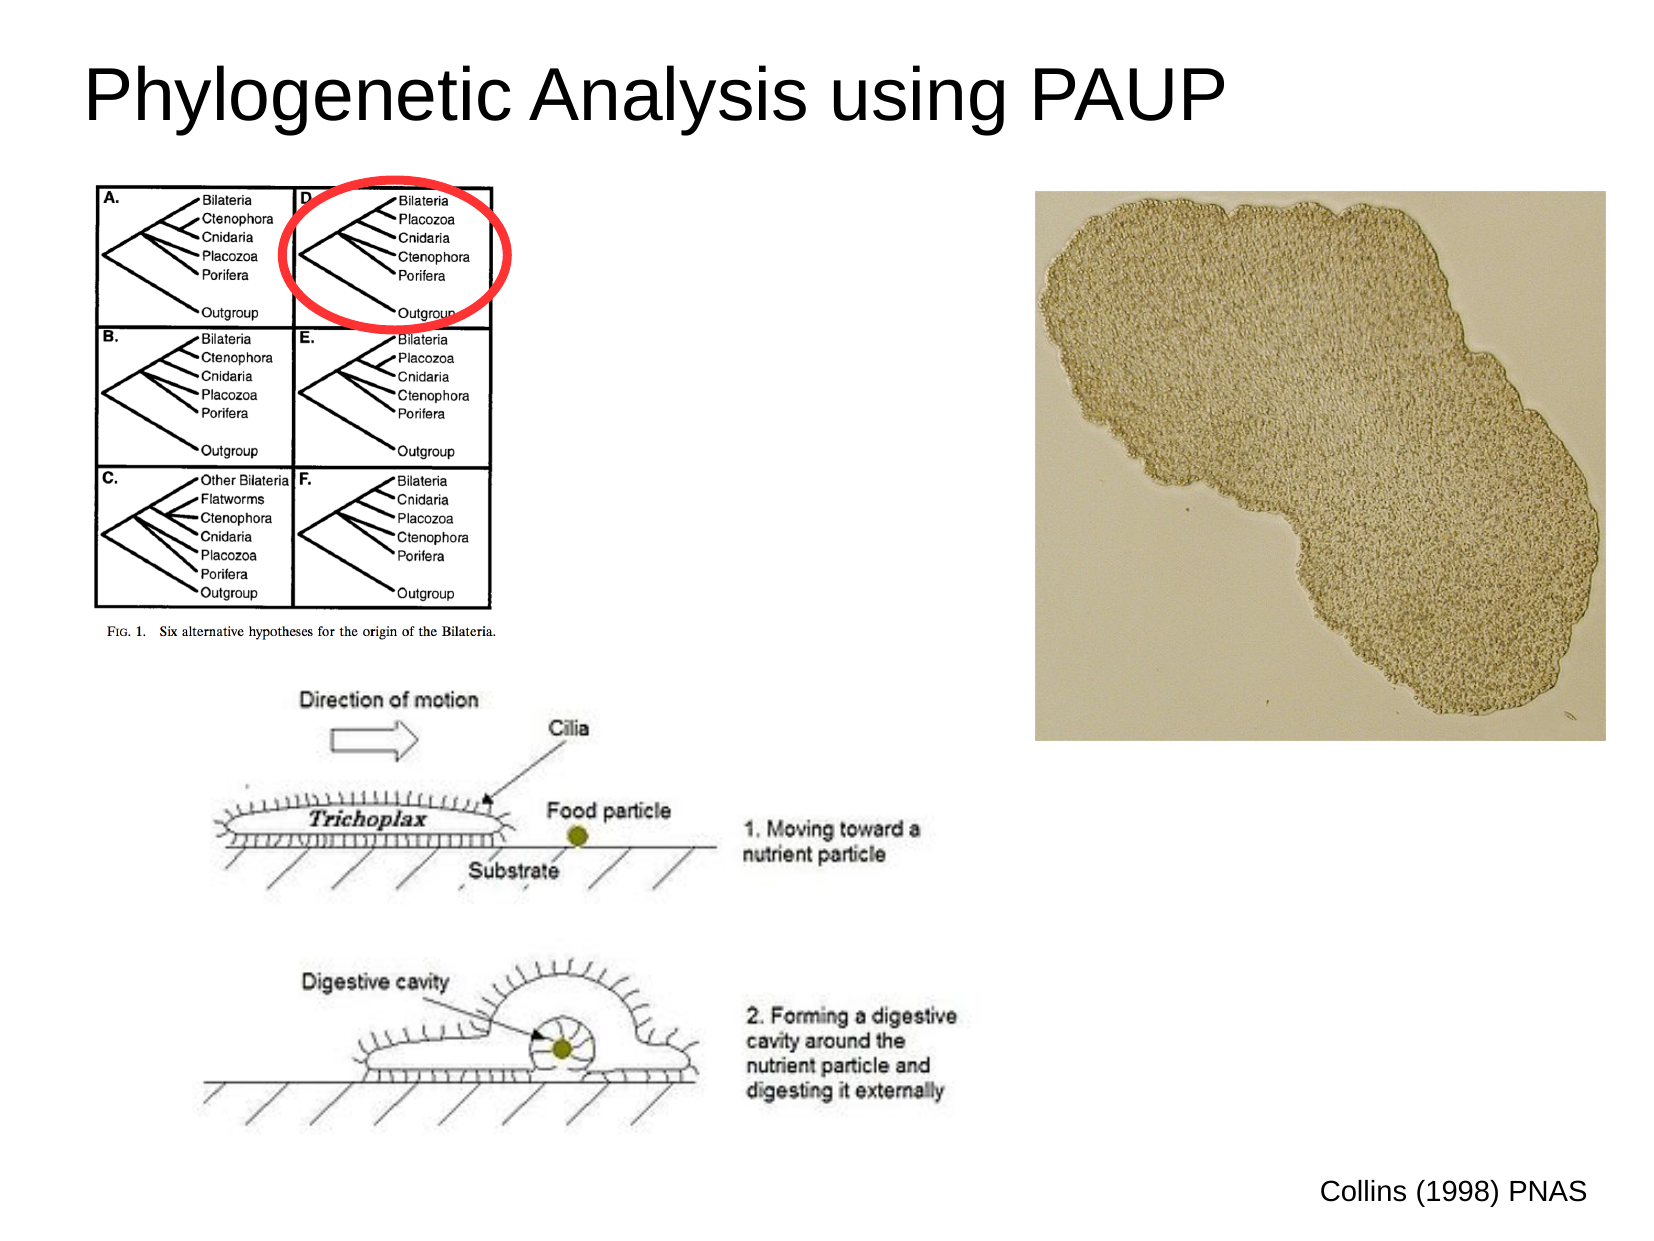

Phylogenetic Analysis using PAUP
Collins (1998) PNAS